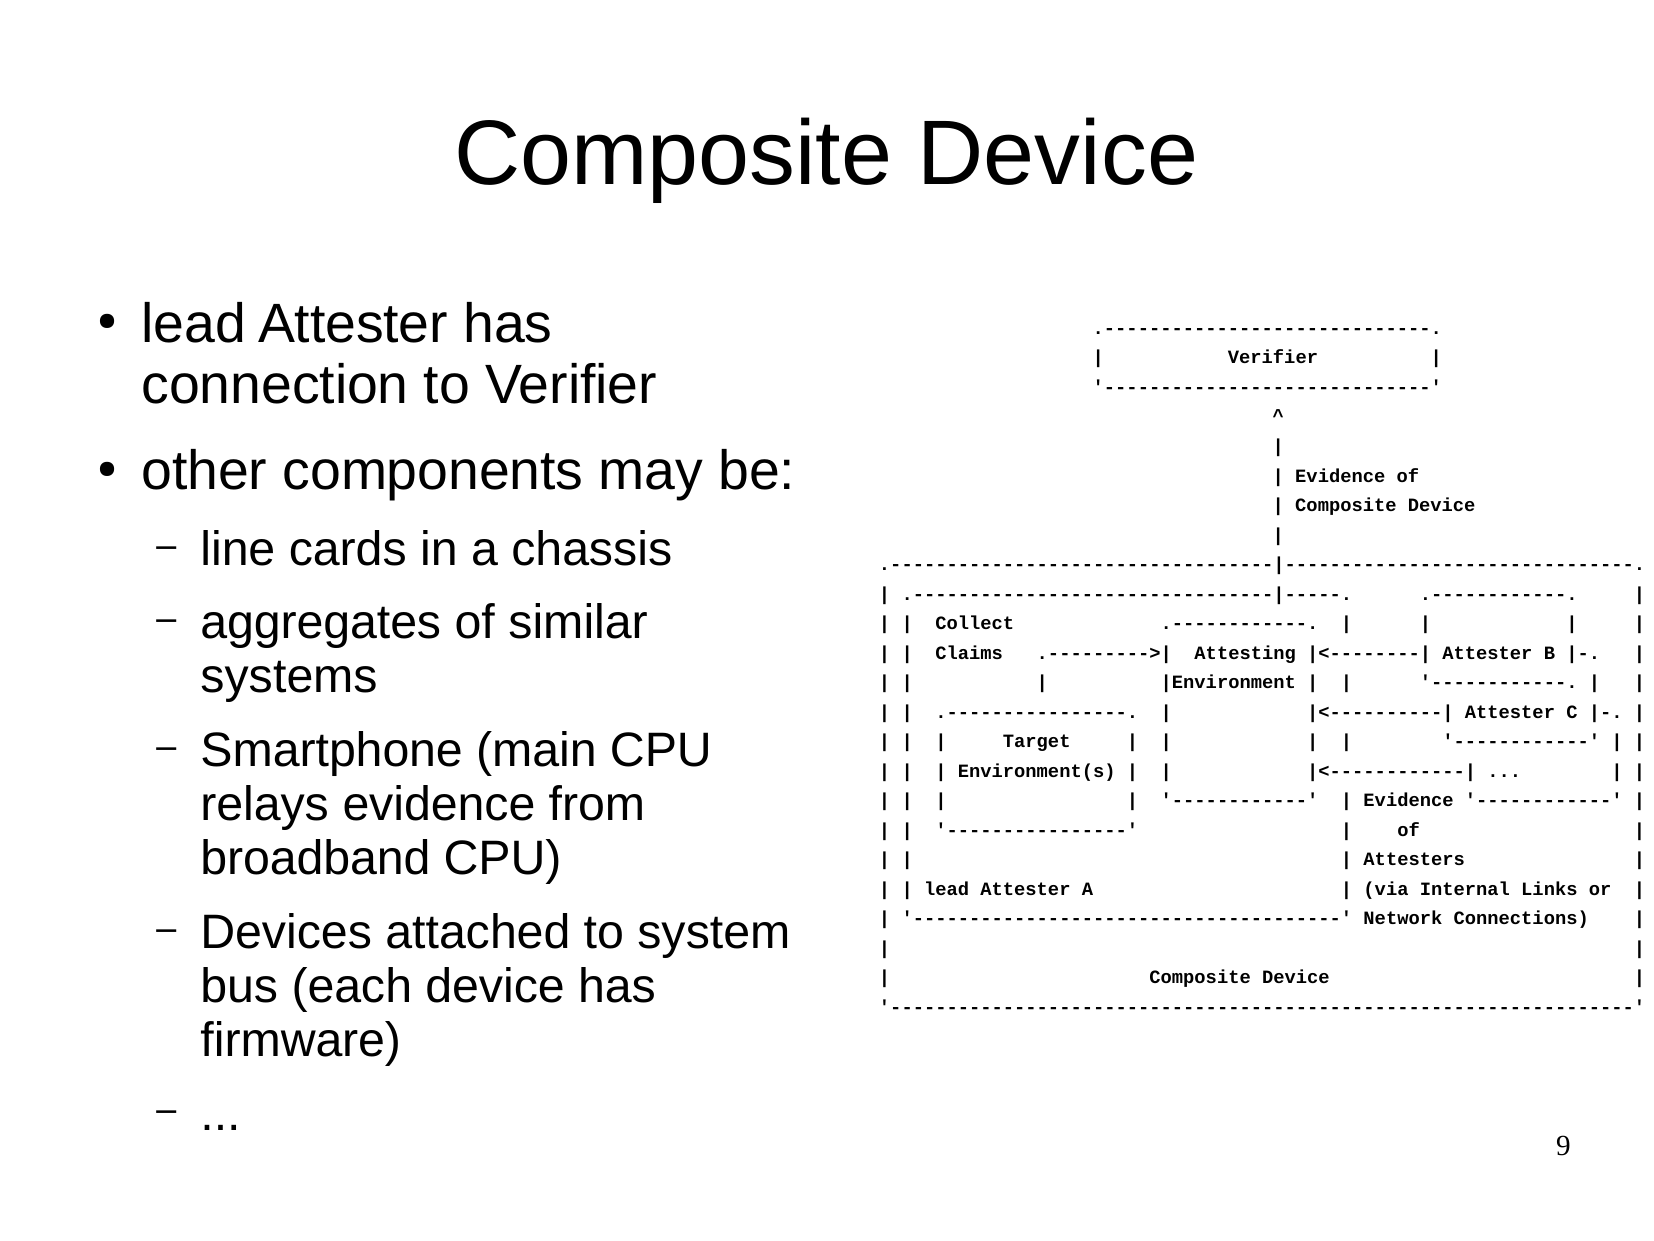

# Composite Device
lead Attester has connection to Verifier
other components may be:
line cards in a chassis
aggregates of similar systems
Smartphone (main CPU relays evidence from broadband CPU)
Devices attached to system bus (each device has firmware)
...
 .-----------------------------.
 | Verifier |
 '-----------------------------'
 ^
 |
 | Evidence of
 | Composite Device
 |
 .----------------------------------|-------------------------------.
 | .--------------------------------|-----. .------------. |
 | | Collect .------------. | | | |
 | | Claims .--------->| Attesting |<--------| Attester B |-. |
 | | | |Environment | | '------------. | |
 | | .----------------. | |<----------| Attester C |-. |
 | | | Target | | | | '------------' | |
 | | | Environment(s) | | |<------------| ... | |
 | | | | '------------' | Evidence '------------' |
 | | '----------------' | of |
 | | | Attesters |
 | | lead Attester A | (via Internal Links or |
 | '--------------------------------------' Network Connections) |
 | |
 | Composite Device |
 '------------------------------------------------------------------'
9